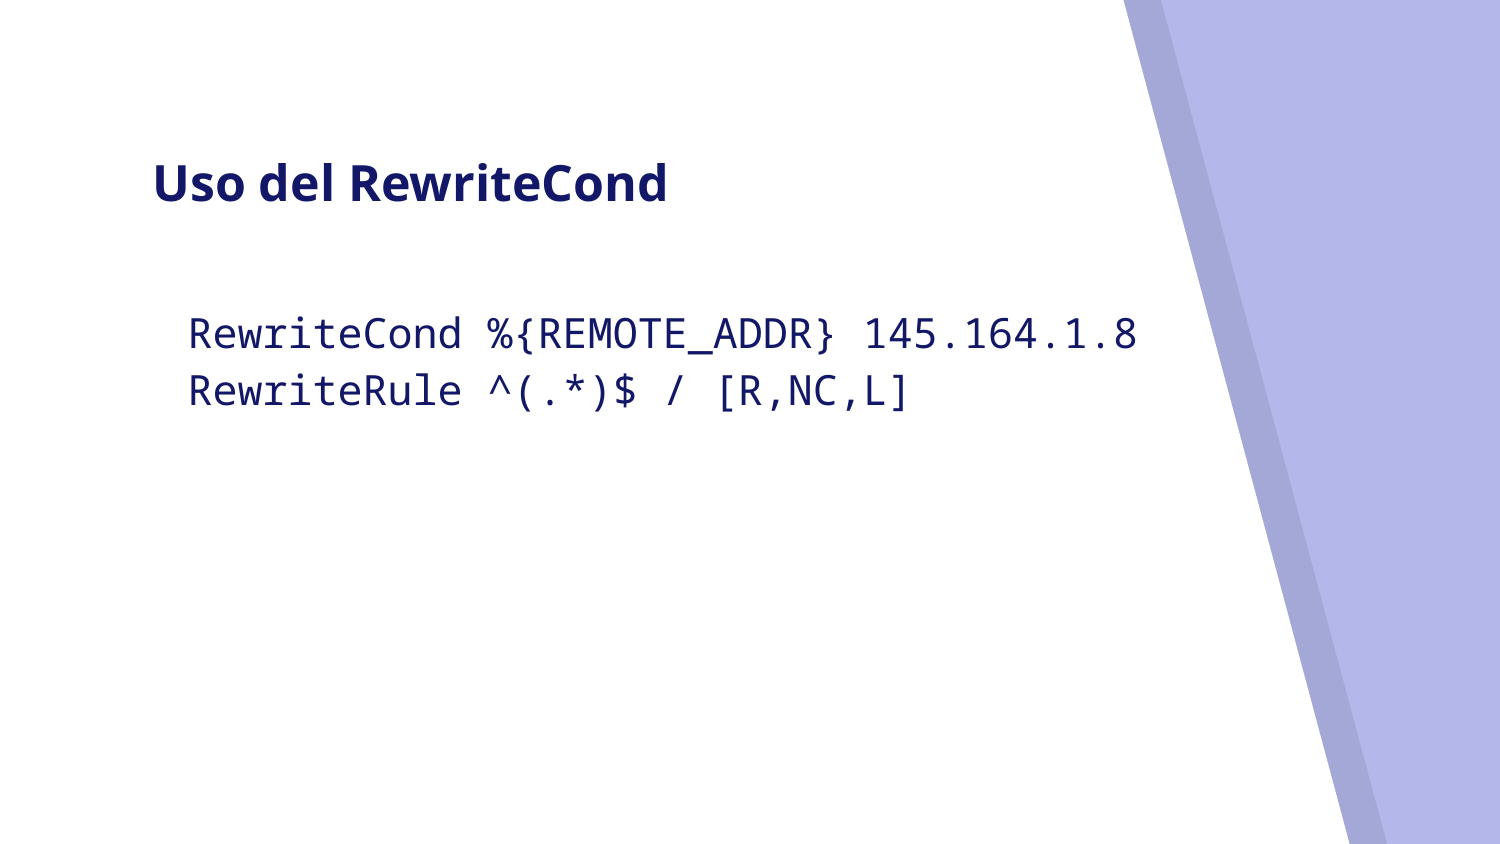

# Uso del RewriteCond
 RewriteCond %{REMOTE_ADDR} 145.164.1.8
 RewriteRule ^(.*)$ / [R,NC,L]